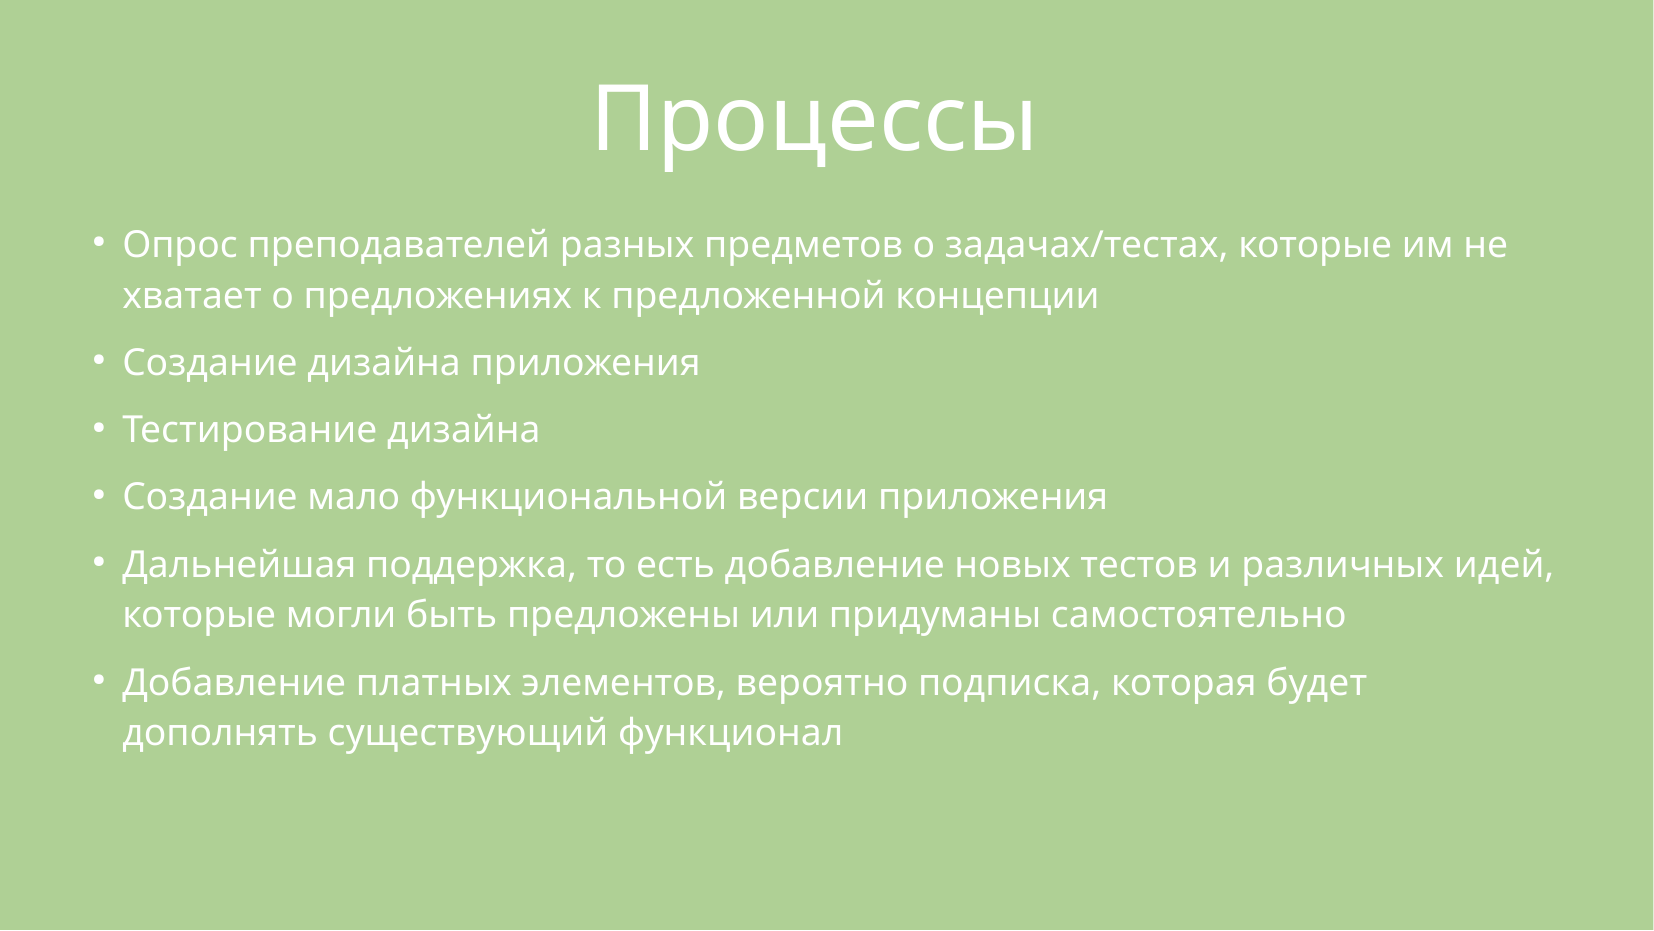

# Процессы
Опрос преподавателей разных предметов о задачах/тестах, которые им не хватает о предложениях к предложенной концепции
Создание дизайна приложения
Тестирование дизайна
Создание мало функциональной версии приложения
Дальнейшая поддержка, то есть добавление новых тестов и различных идей, которые могли быть предложены или придуманы самостоятельно
Добавление платных элементов, вероятно подписка, которая будет дополнять существующий функционал